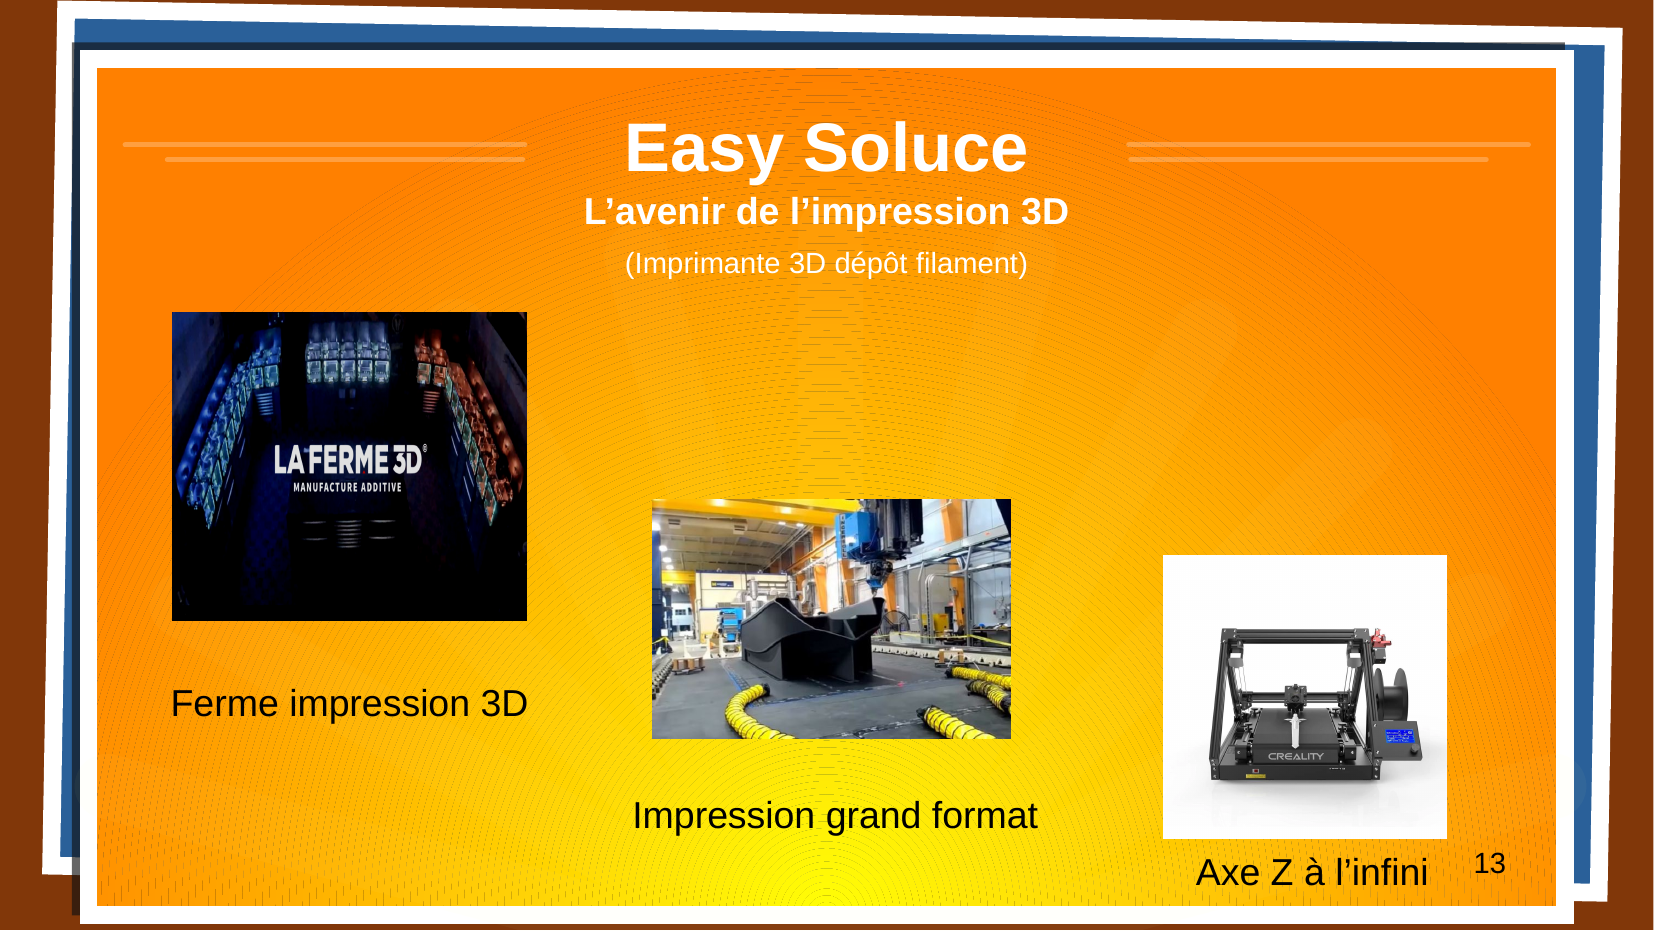

# Easy Soluce
L’avenir de l’impression 3D
(Imprimante 3D dépôt filament)
Ferme impression 3D
Impression grand format
Axe Z à l’infini
13